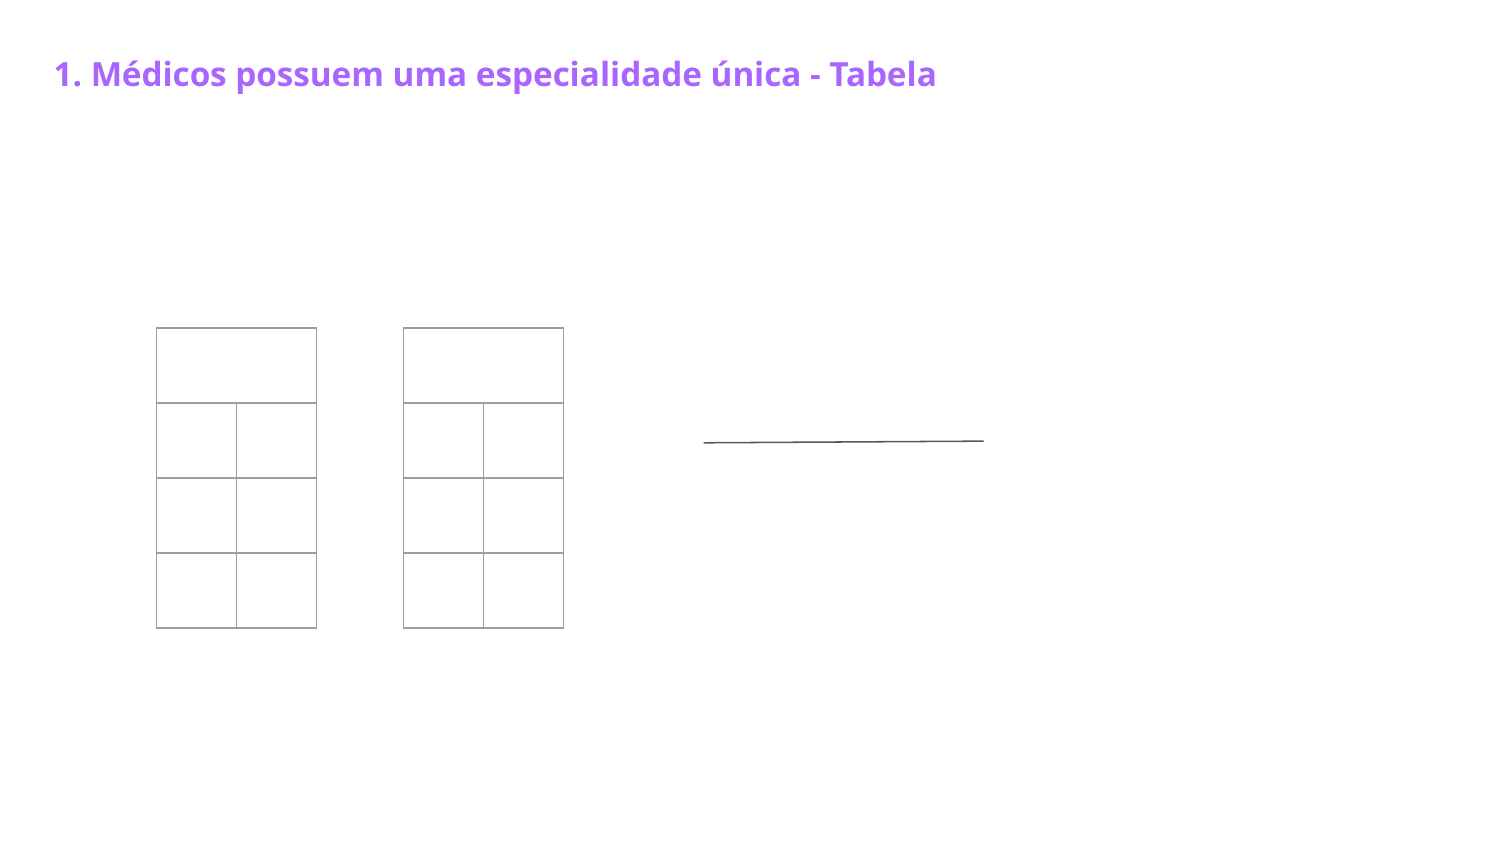

1. Médicos possuem uma especialidade única - Tabela
| | |
| --- | --- |
| | |
| | |
| | |
| | |
| --- | --- |
| | |
| | |
| | |